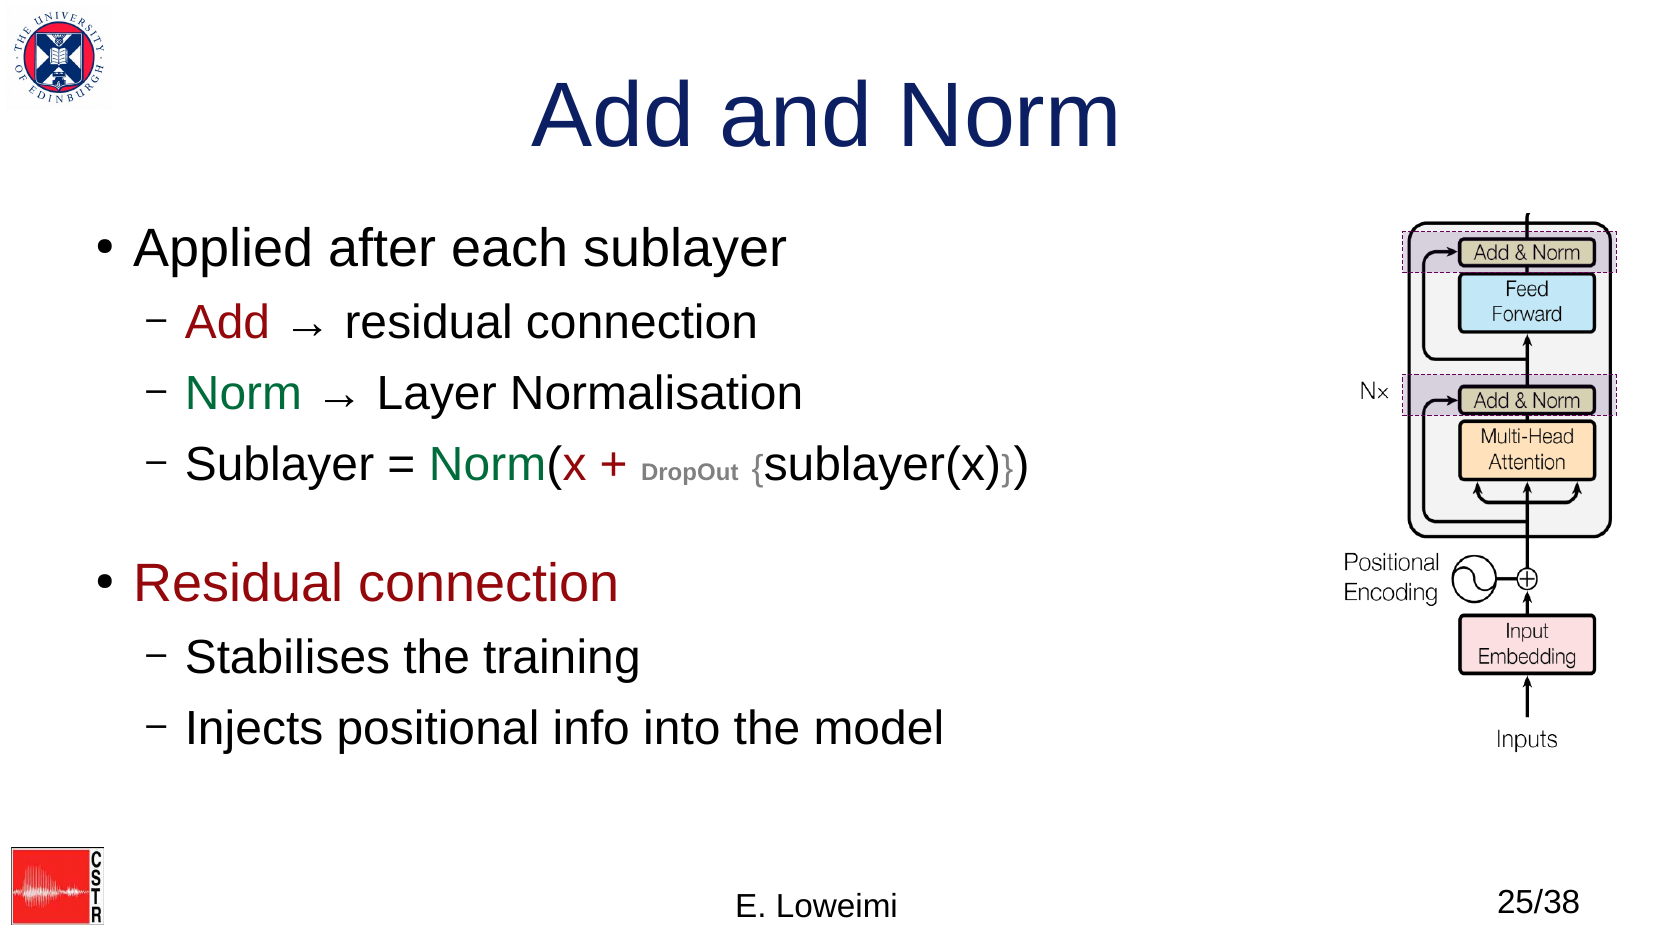

# Add and Norm
Applied after each sublayer
Add → residual connection
Norm → Layer Normalisation
Sublayer = Norm(x + DropOut {sublayer(x)})
Residual connection
Stabilises the training
Injects positional info into the model
25/38
E. Loweimi